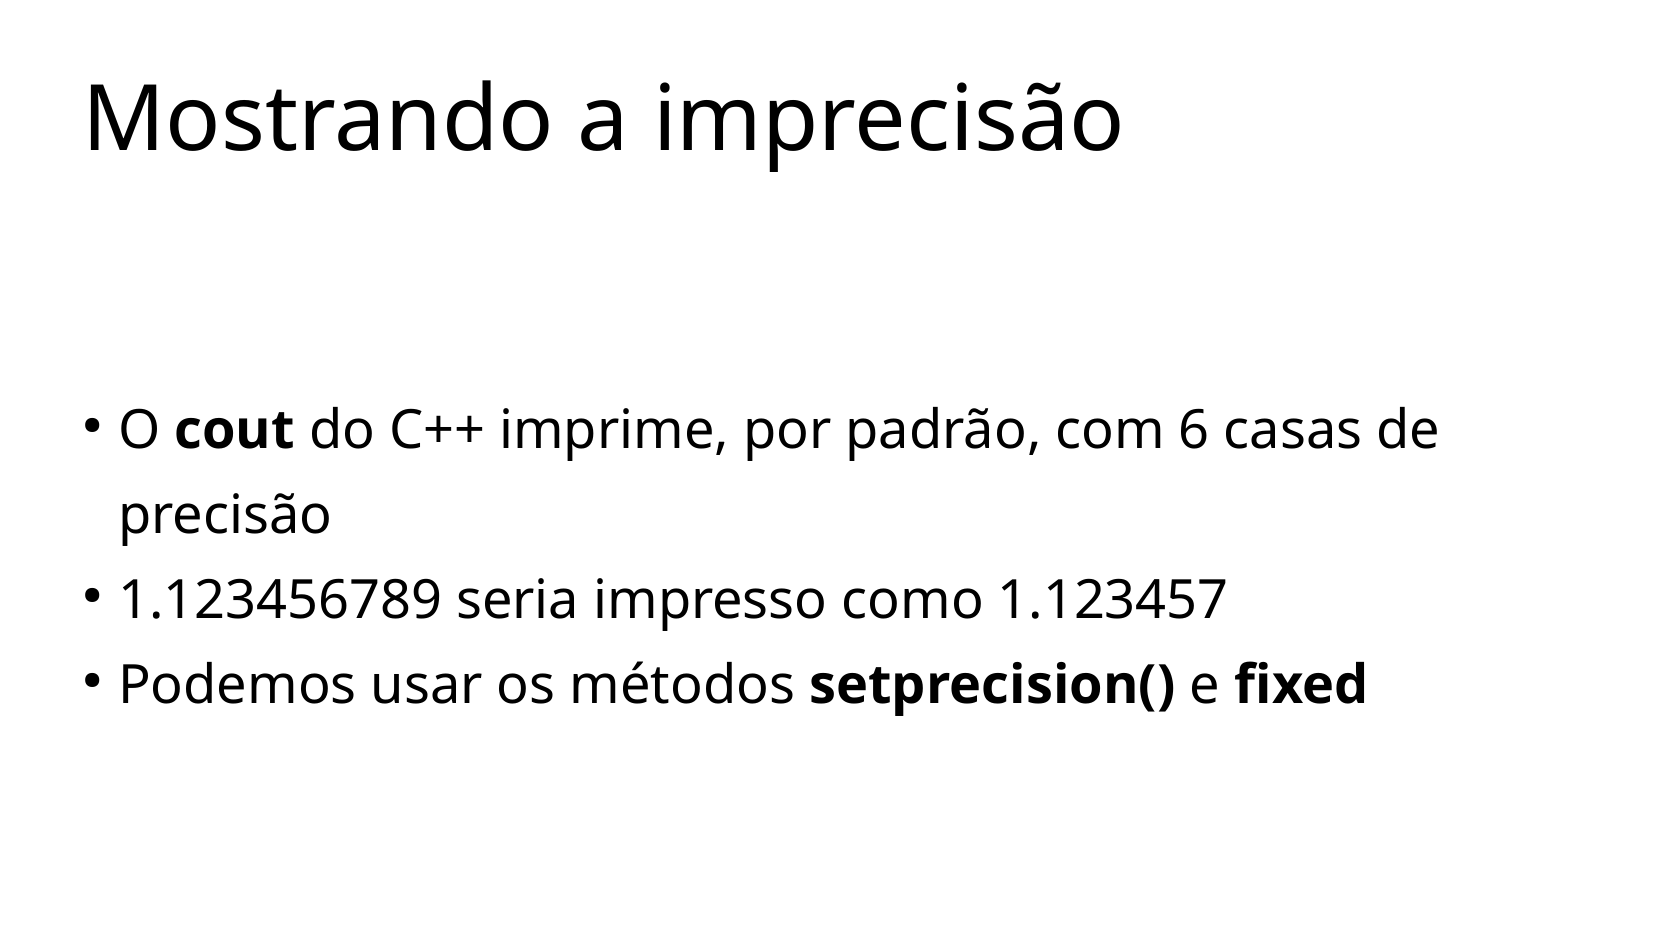

# Mostrando a imprecisão
O cout do C++ imprime, por padrão, com 6 casas de precisão
1.123456789 seria impresso como 1.123457
Podemos usar os métodos setprecision() e fixed